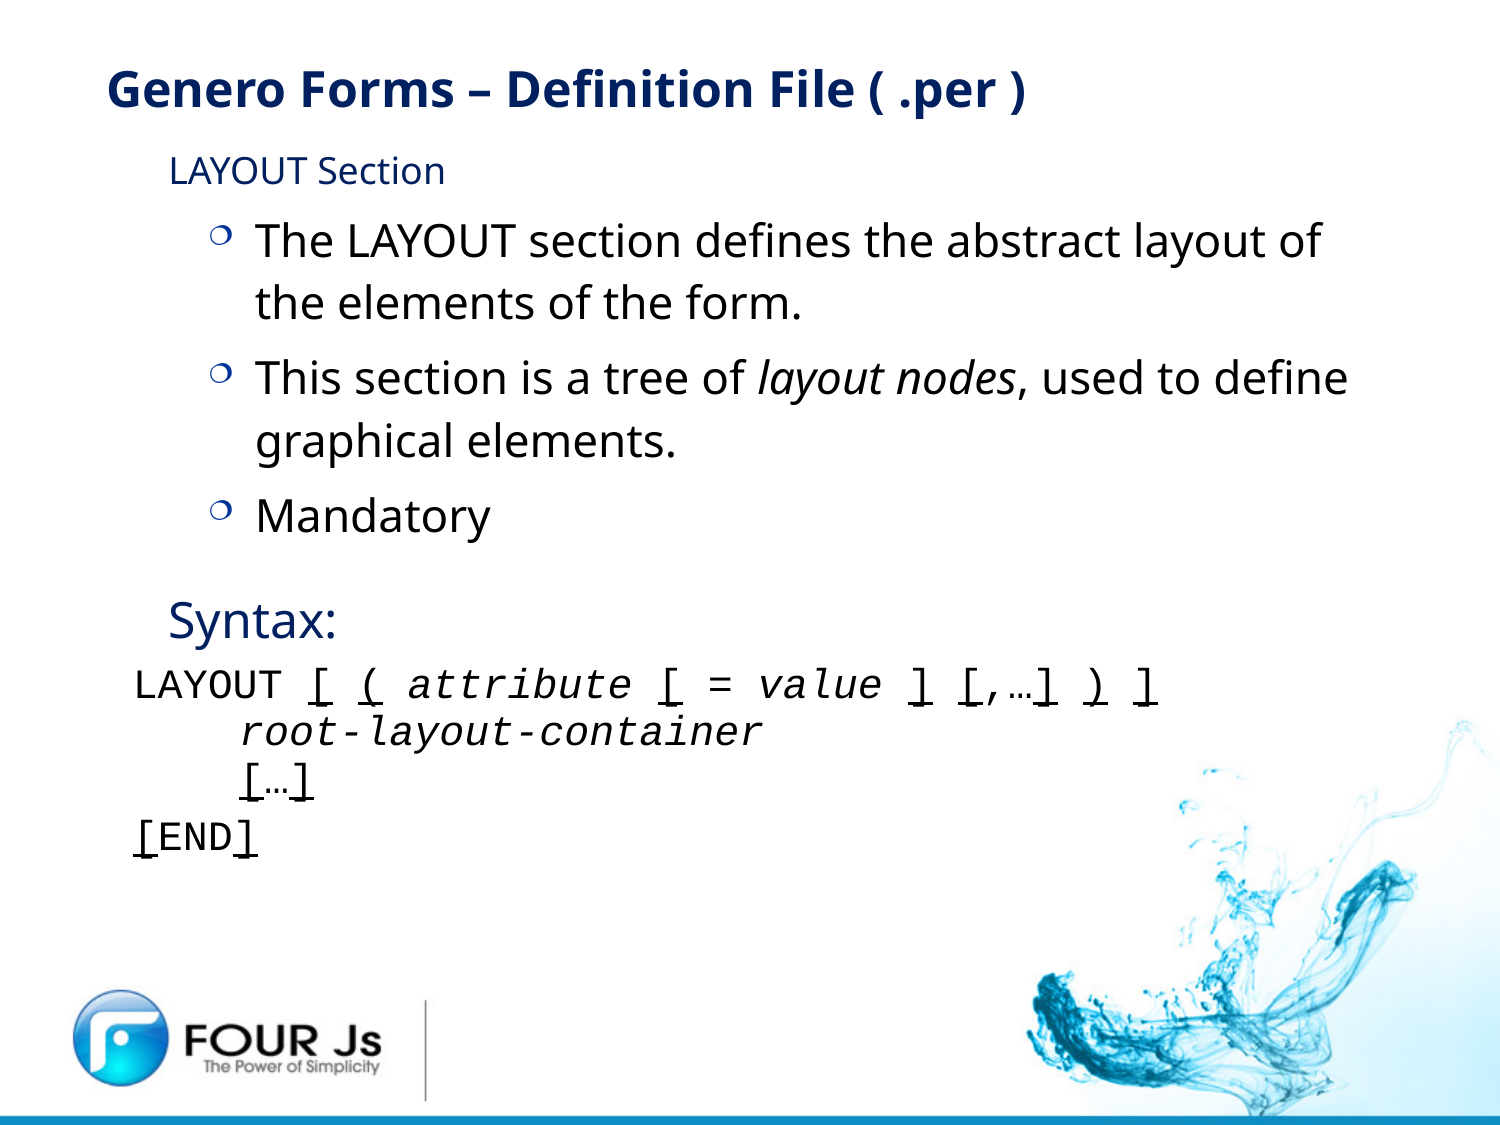

# Genero Forms – Definition File ( .per )
LAYOUT Section
The LAYOUT section defines the abstract layout of the elements of the form.
This section is a tree of layout nodes, used to define graphical elements.
Mandatory
Syntax:
LAYOUT [ ( attribute [ = value ] [,…] ) ]
  root-layout-container
  […]
[END]